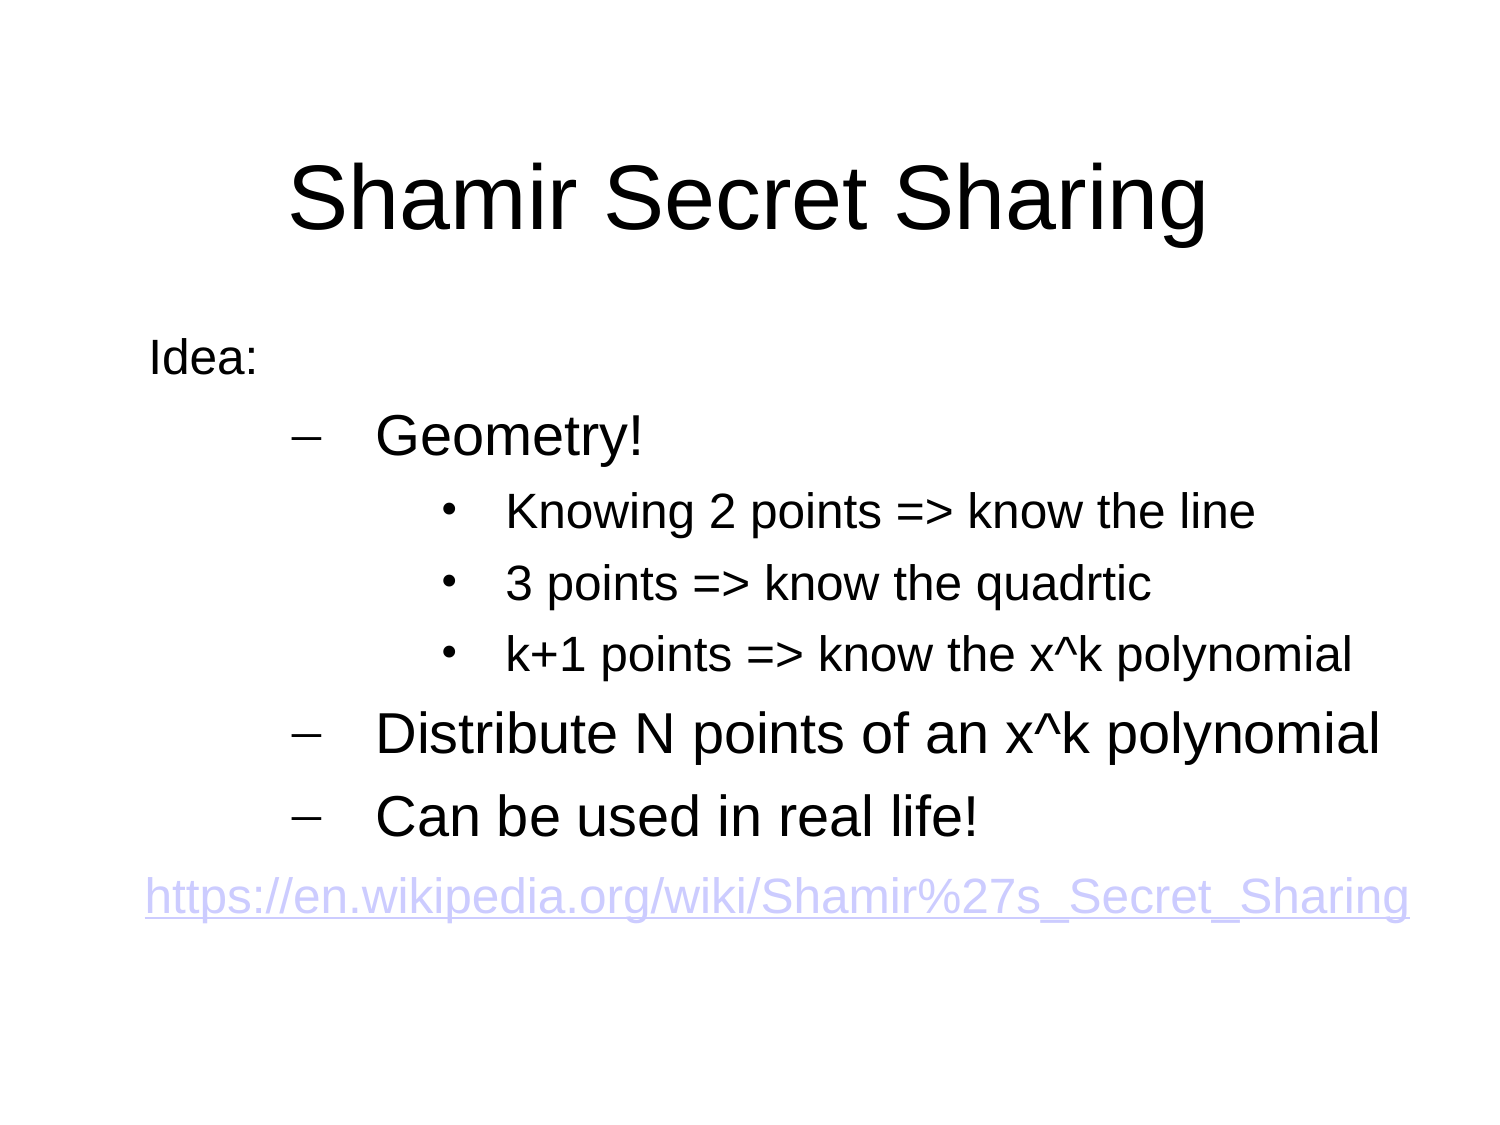

# Shamir Secret Sharing
Idea:
Geometry!
Knowing 2 points => know the line
3 points => know the quadrtic
k+1 points => know the x^k polynomial
Distribute N points of an x^k polynomial
Can be used in real life!
https://en.wikipedia.org/wiki/Shamir%27s_Secret_Sharing